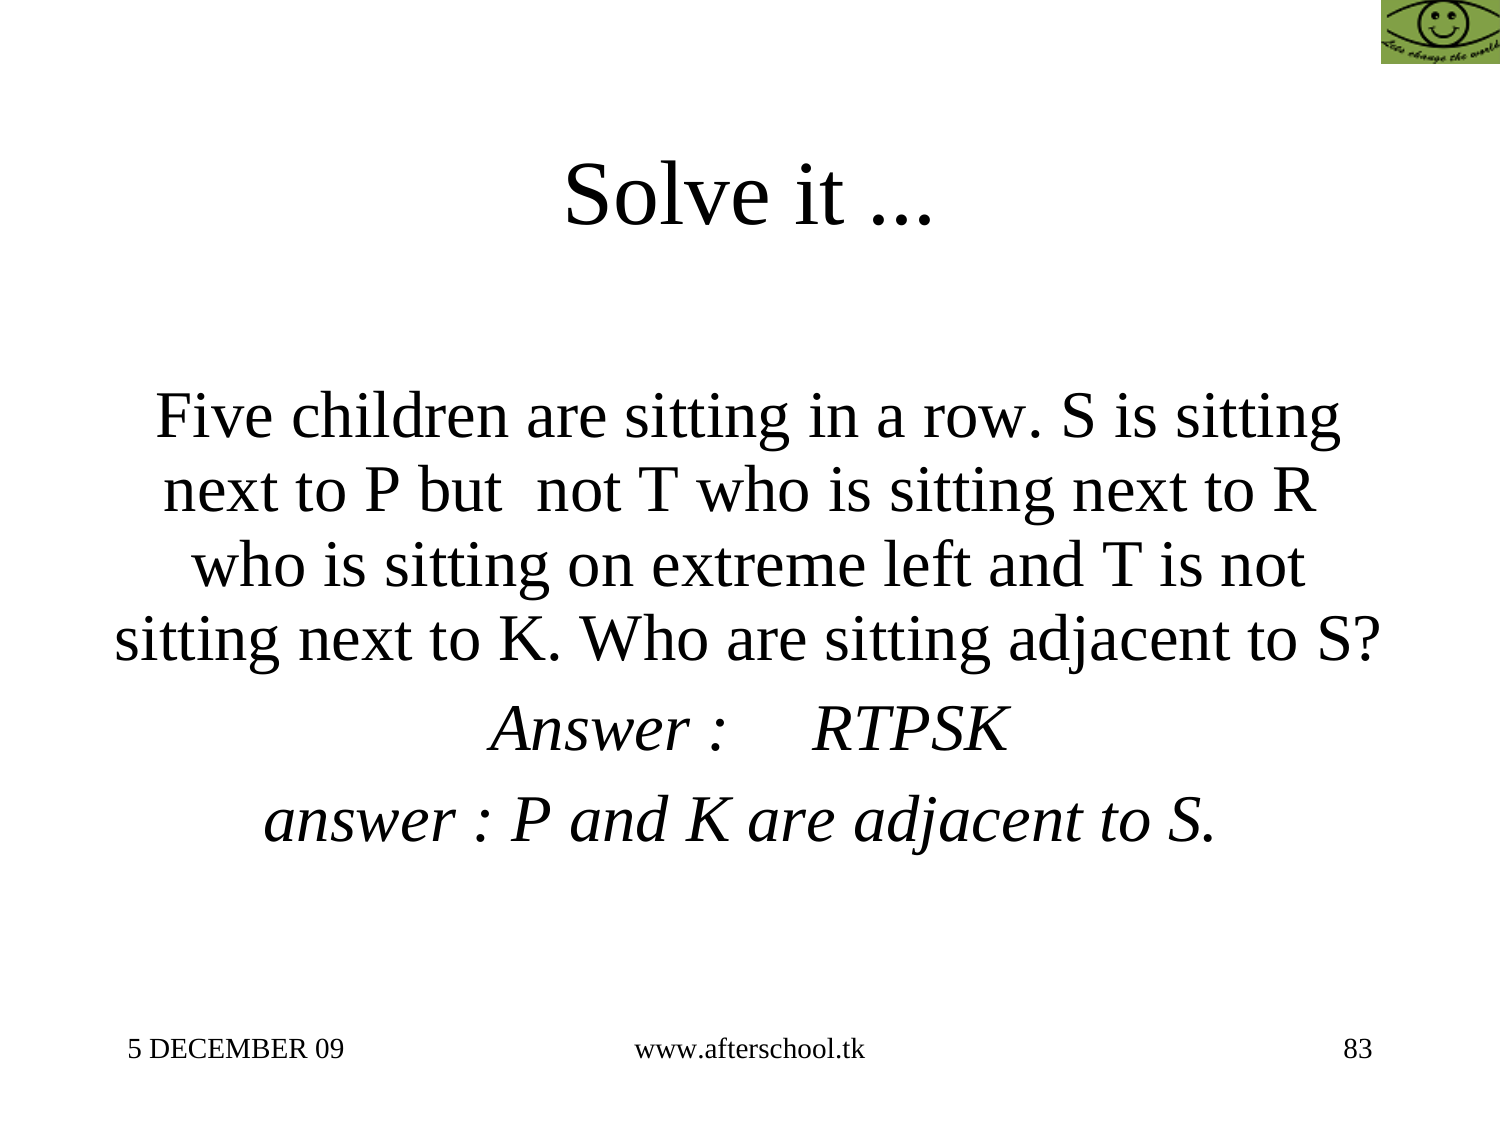

# Solve it ...
Five children are sitting in a row. S is sitting next to P but not T who is sitting next to R who is sitting on extreme left and T is not sitting next to K. Who are sitting adjacent to S?
Answer : RTPSK
answer : P and K are adjacent to S.
MFI Seminar Jain PG College
AFTERSCHOOOL centre for social entrepreneurship
83